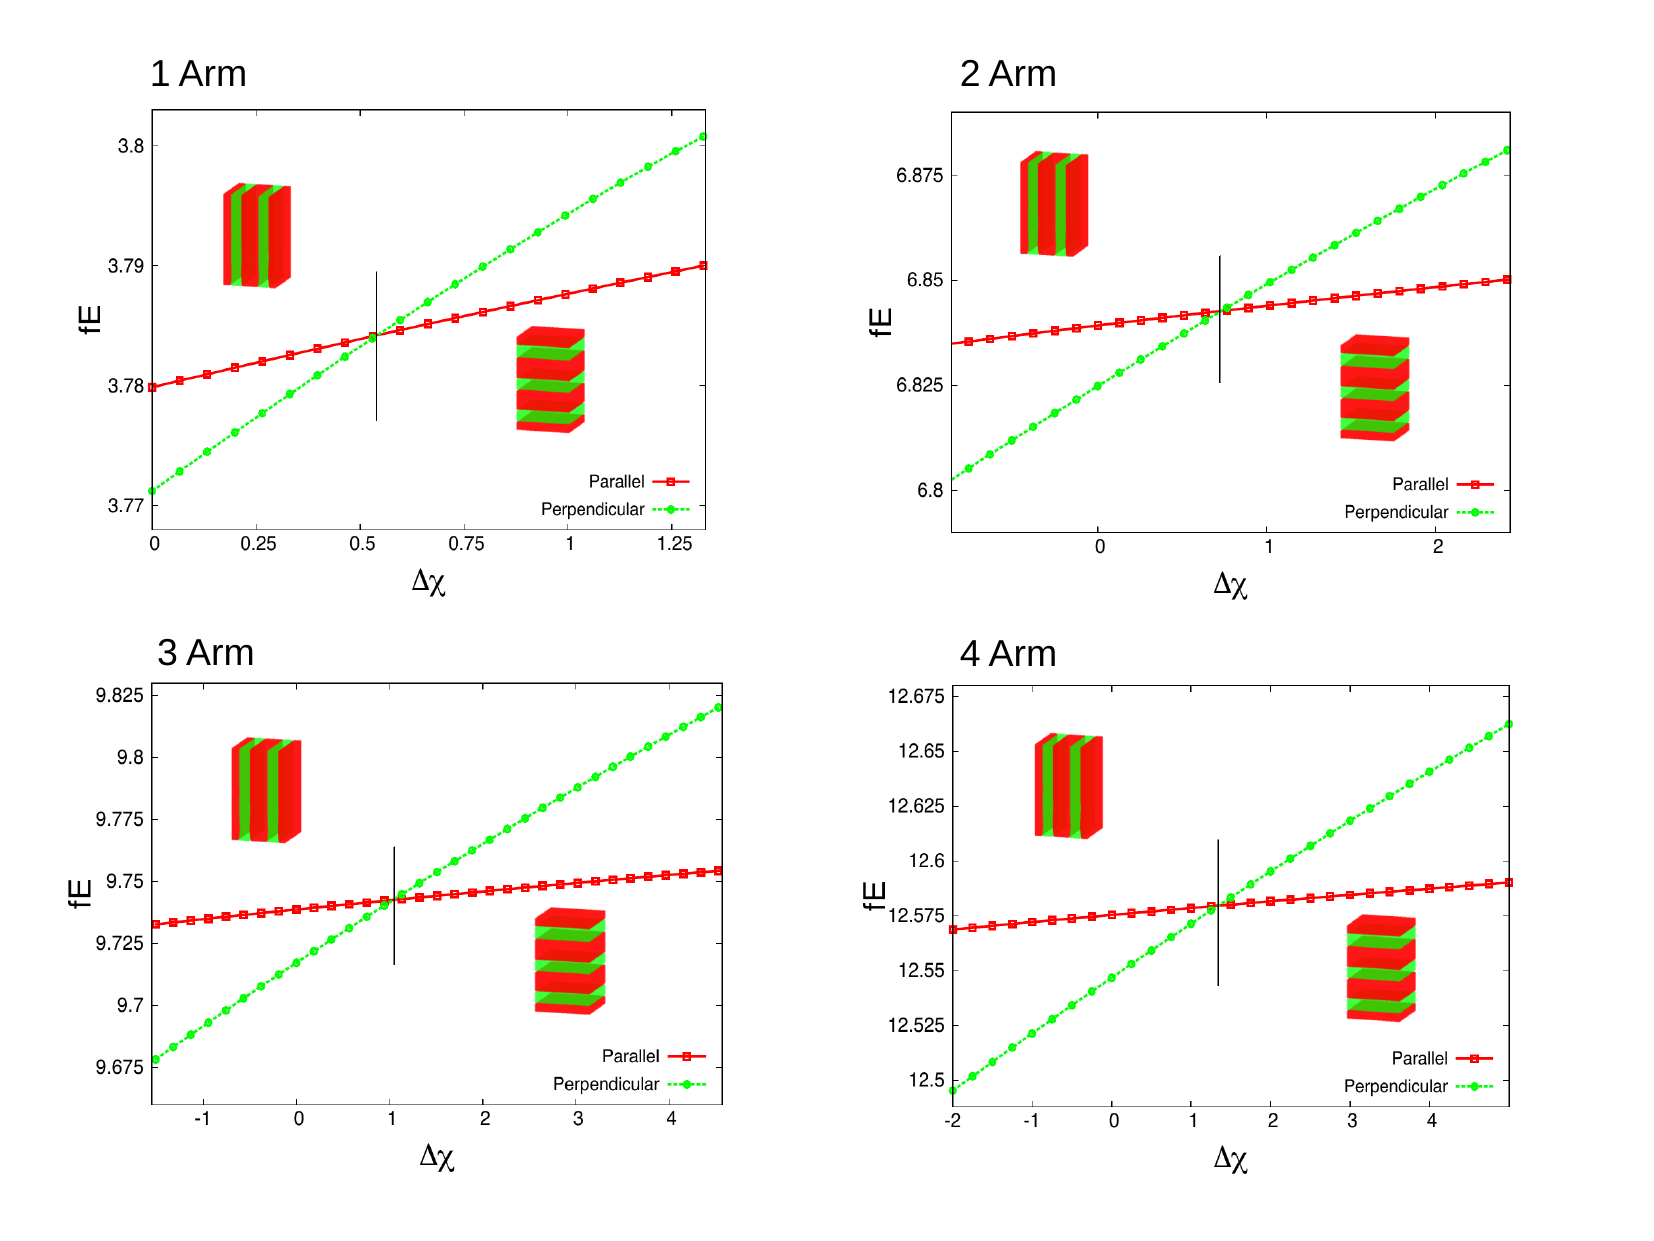

1 Arm
2 Arm
3 Arm
4 Arm